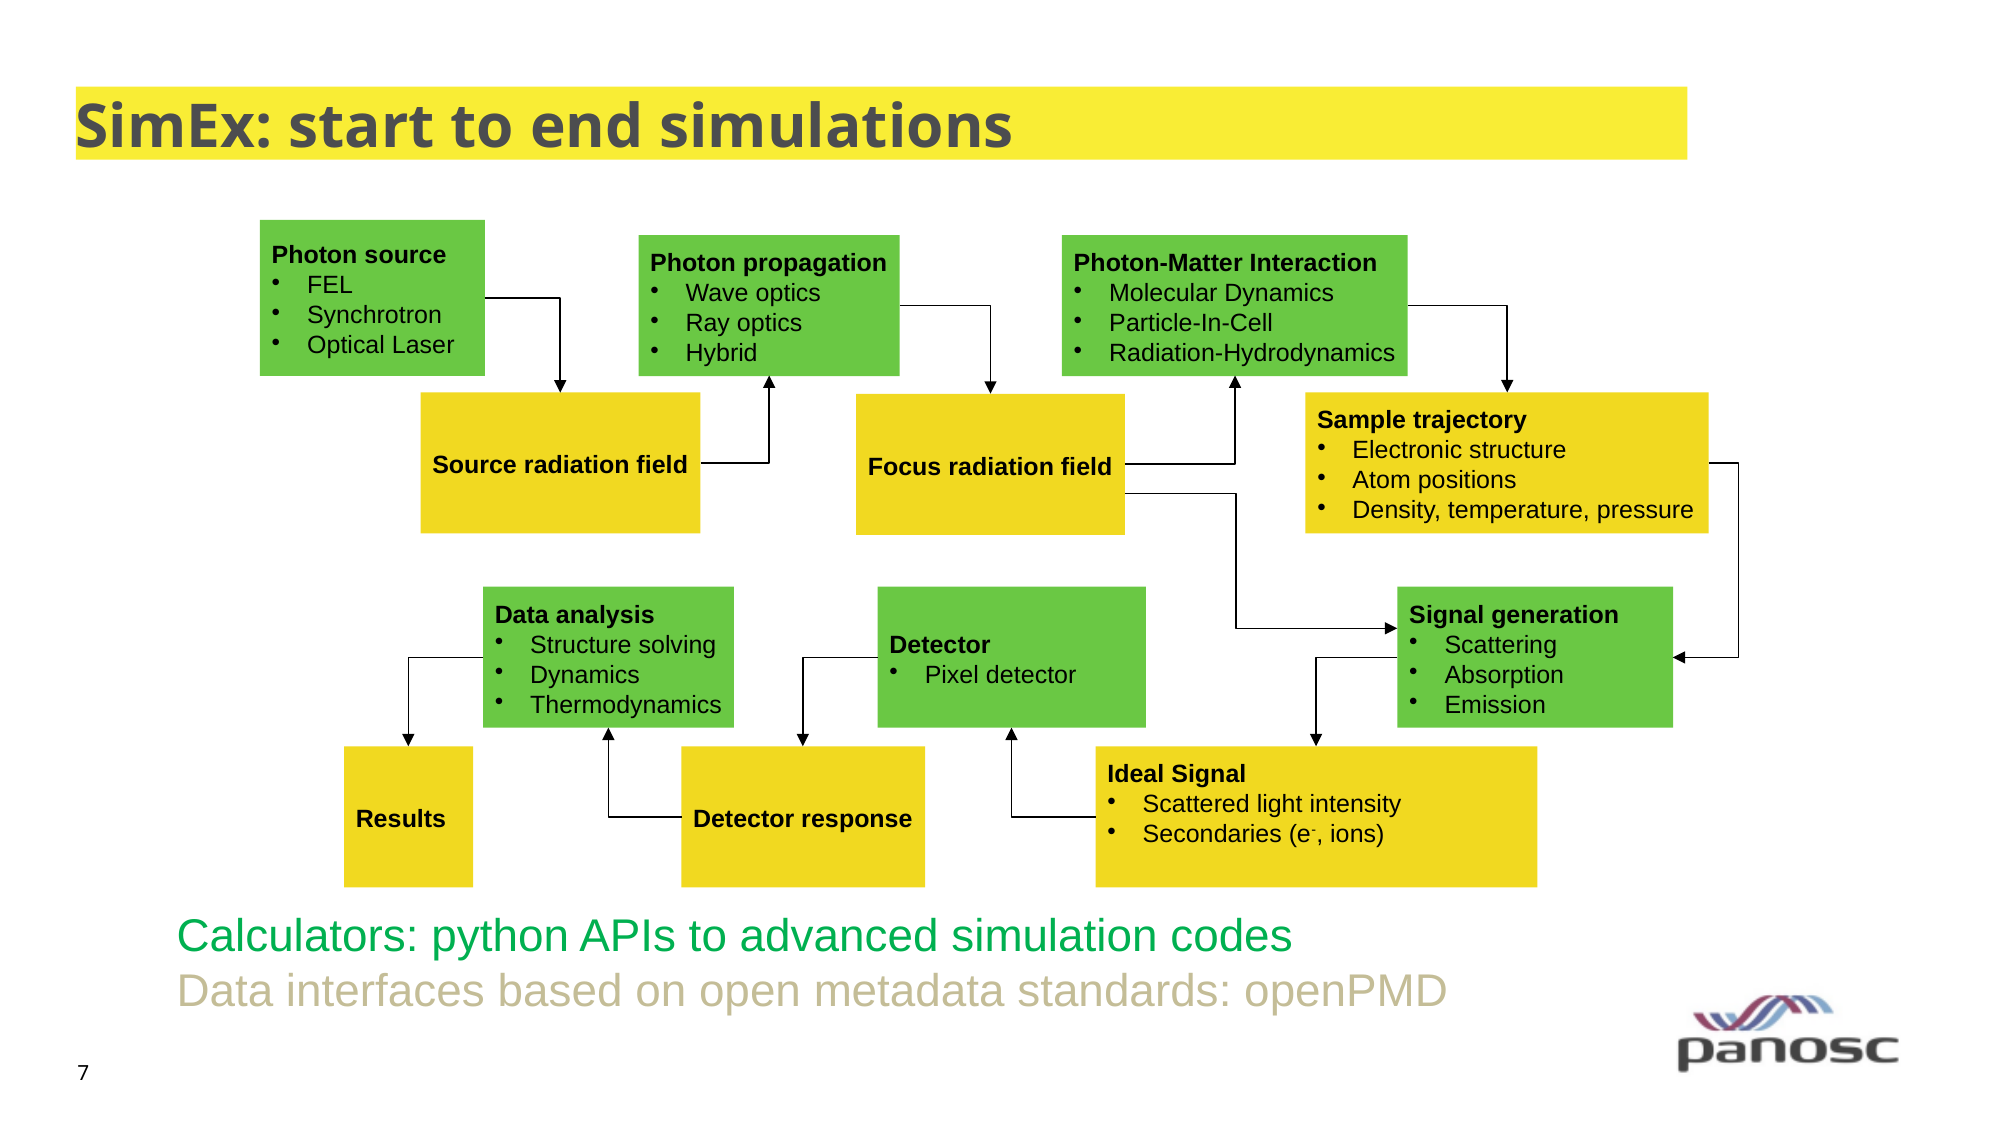

SimEx: start to end simulations
Photon source
FEL
Synchrotron
Optical Laser
Photon propagation
Wave optics
Ray optics
Hybrid
Photon-Matter Interaction
Molecular Dynamics
Particle-In-Cell
Radiation-Hydrodynamics
Source radiation field
Sample trajectory
Electronic structure
Atom positions
Density, temperature, pressure
Focus radiation field
Data analysis
Structure solving
Dynamics
Thermodynamics
Detector
Pixel detector
Signal generation
Scattering
Absorption
Emission
Results
Detector response
Ideal Signal
Scattered light intensity
Secondaries (e-, ions)
Calculators: python APIs to advanced simulation codes
Data interfaces based on open metadata standards: openPMD